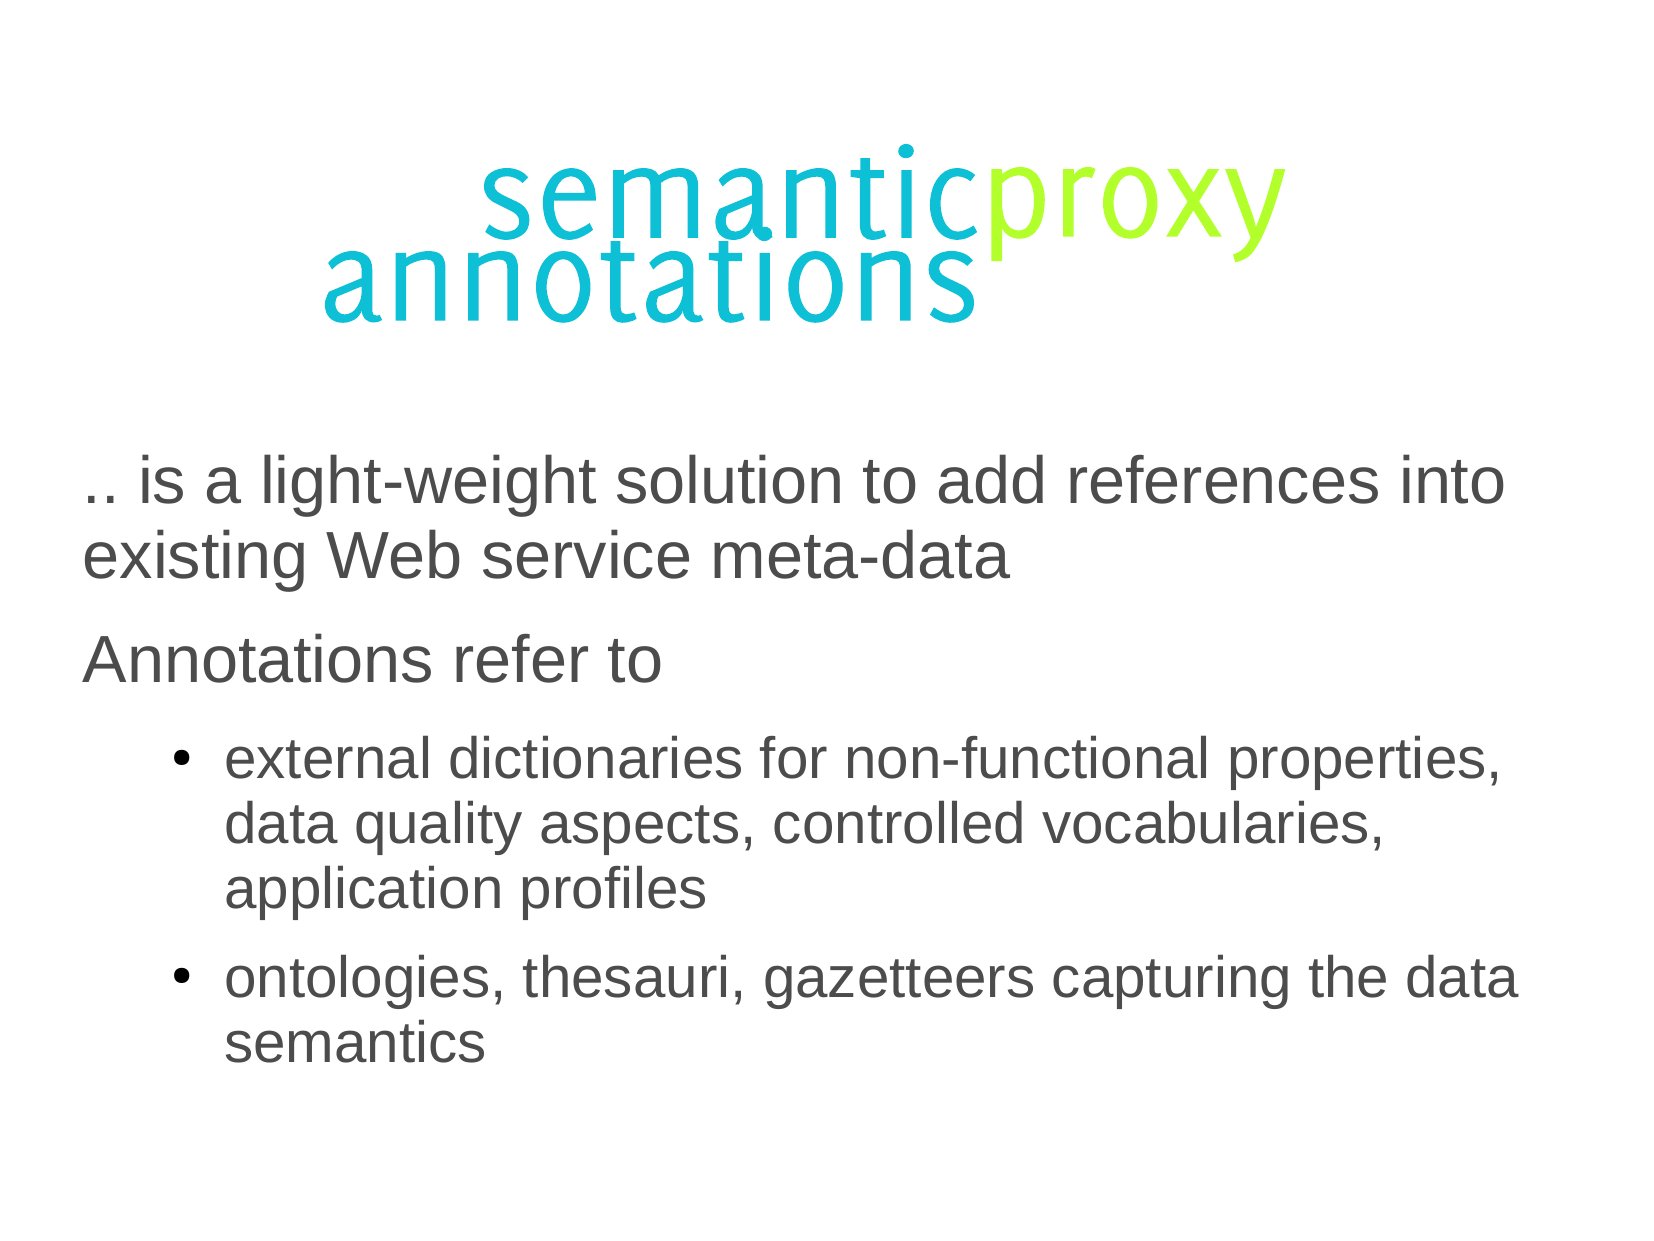

# .. is a light-weight solution to add references into existing Web service meta-data
Annotations refer to
external dictionaries for non-functional properties, data quality aspects, controlled vocabularies, application profiles
ontologies, thesauri, gazetteers capturing the data semantics